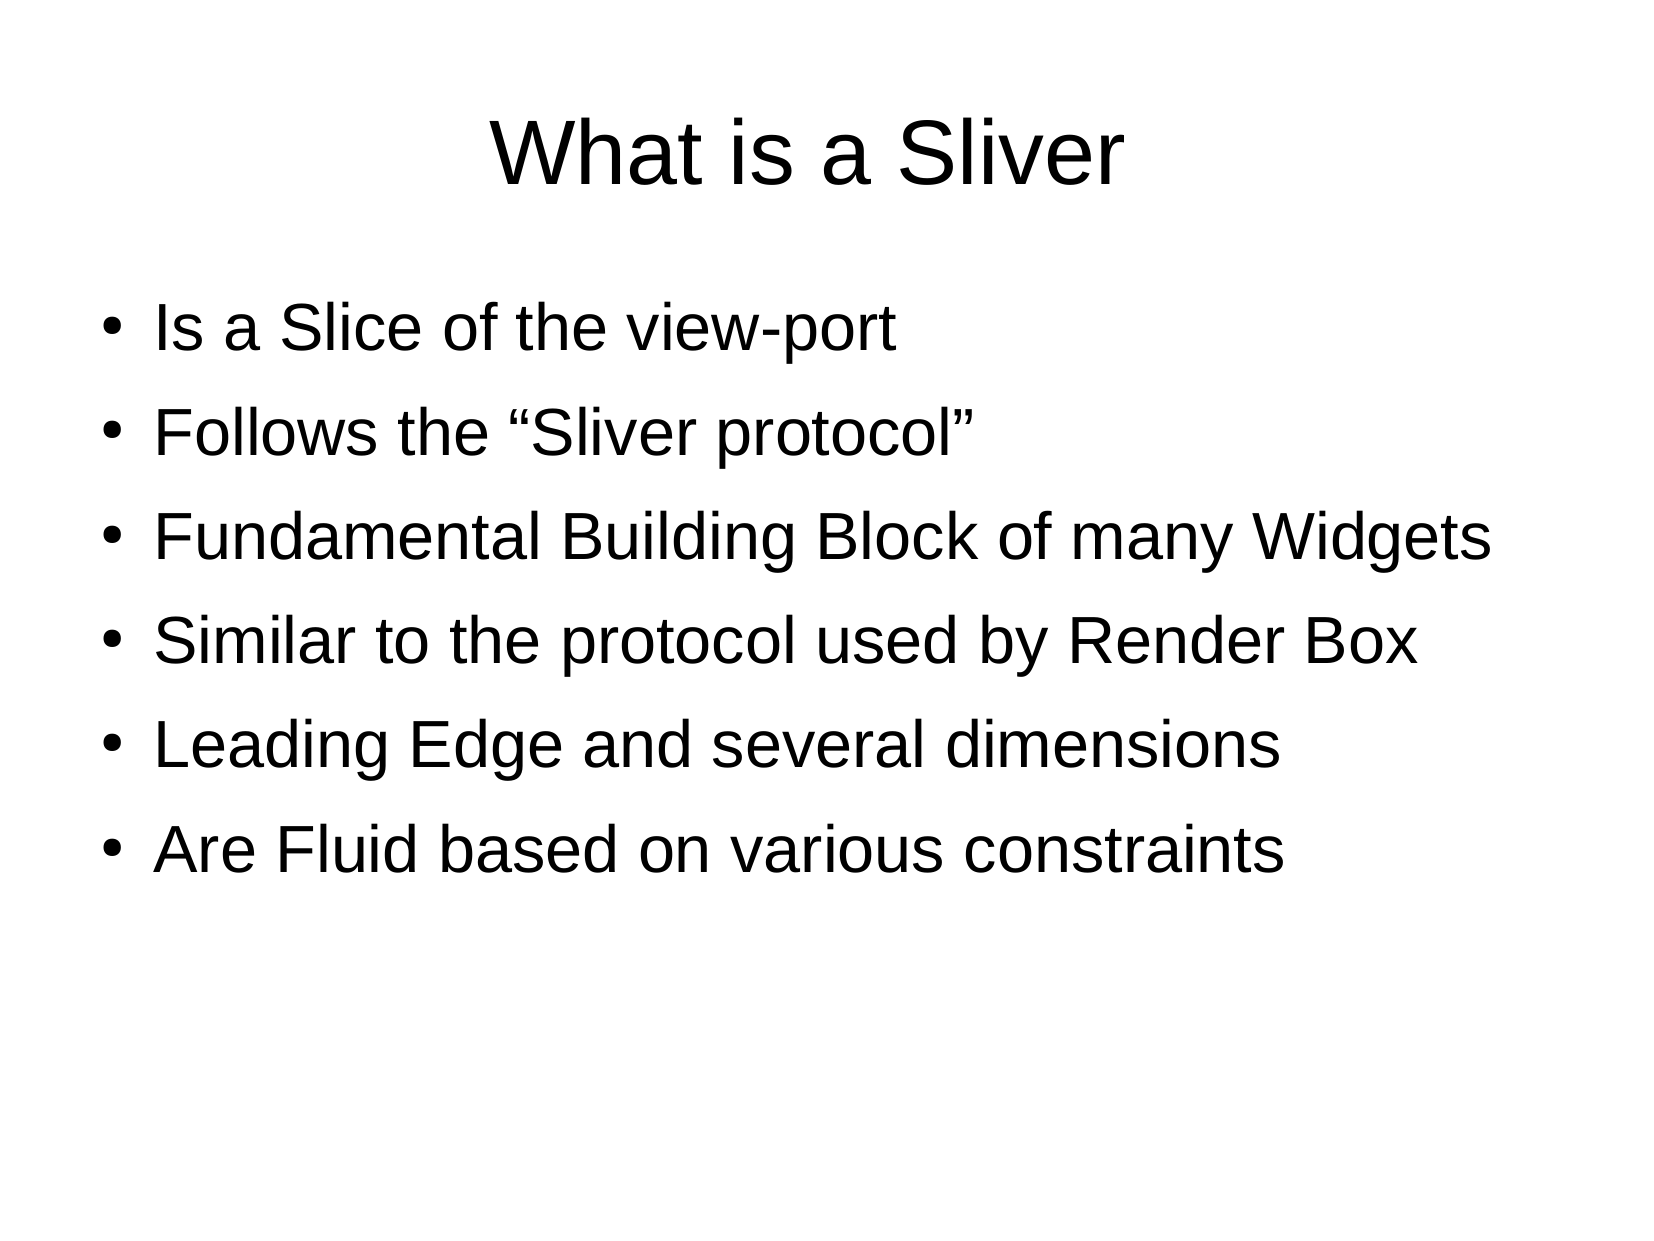

# What is a Sliver
Is a Slice of the view-port
Follows the “Sliver protocol”
Fundamental Building Block of many Widgets
Similar to the protocol used by Render Box
Leading Edge and several dimensions
Are Fluid based on various constraints